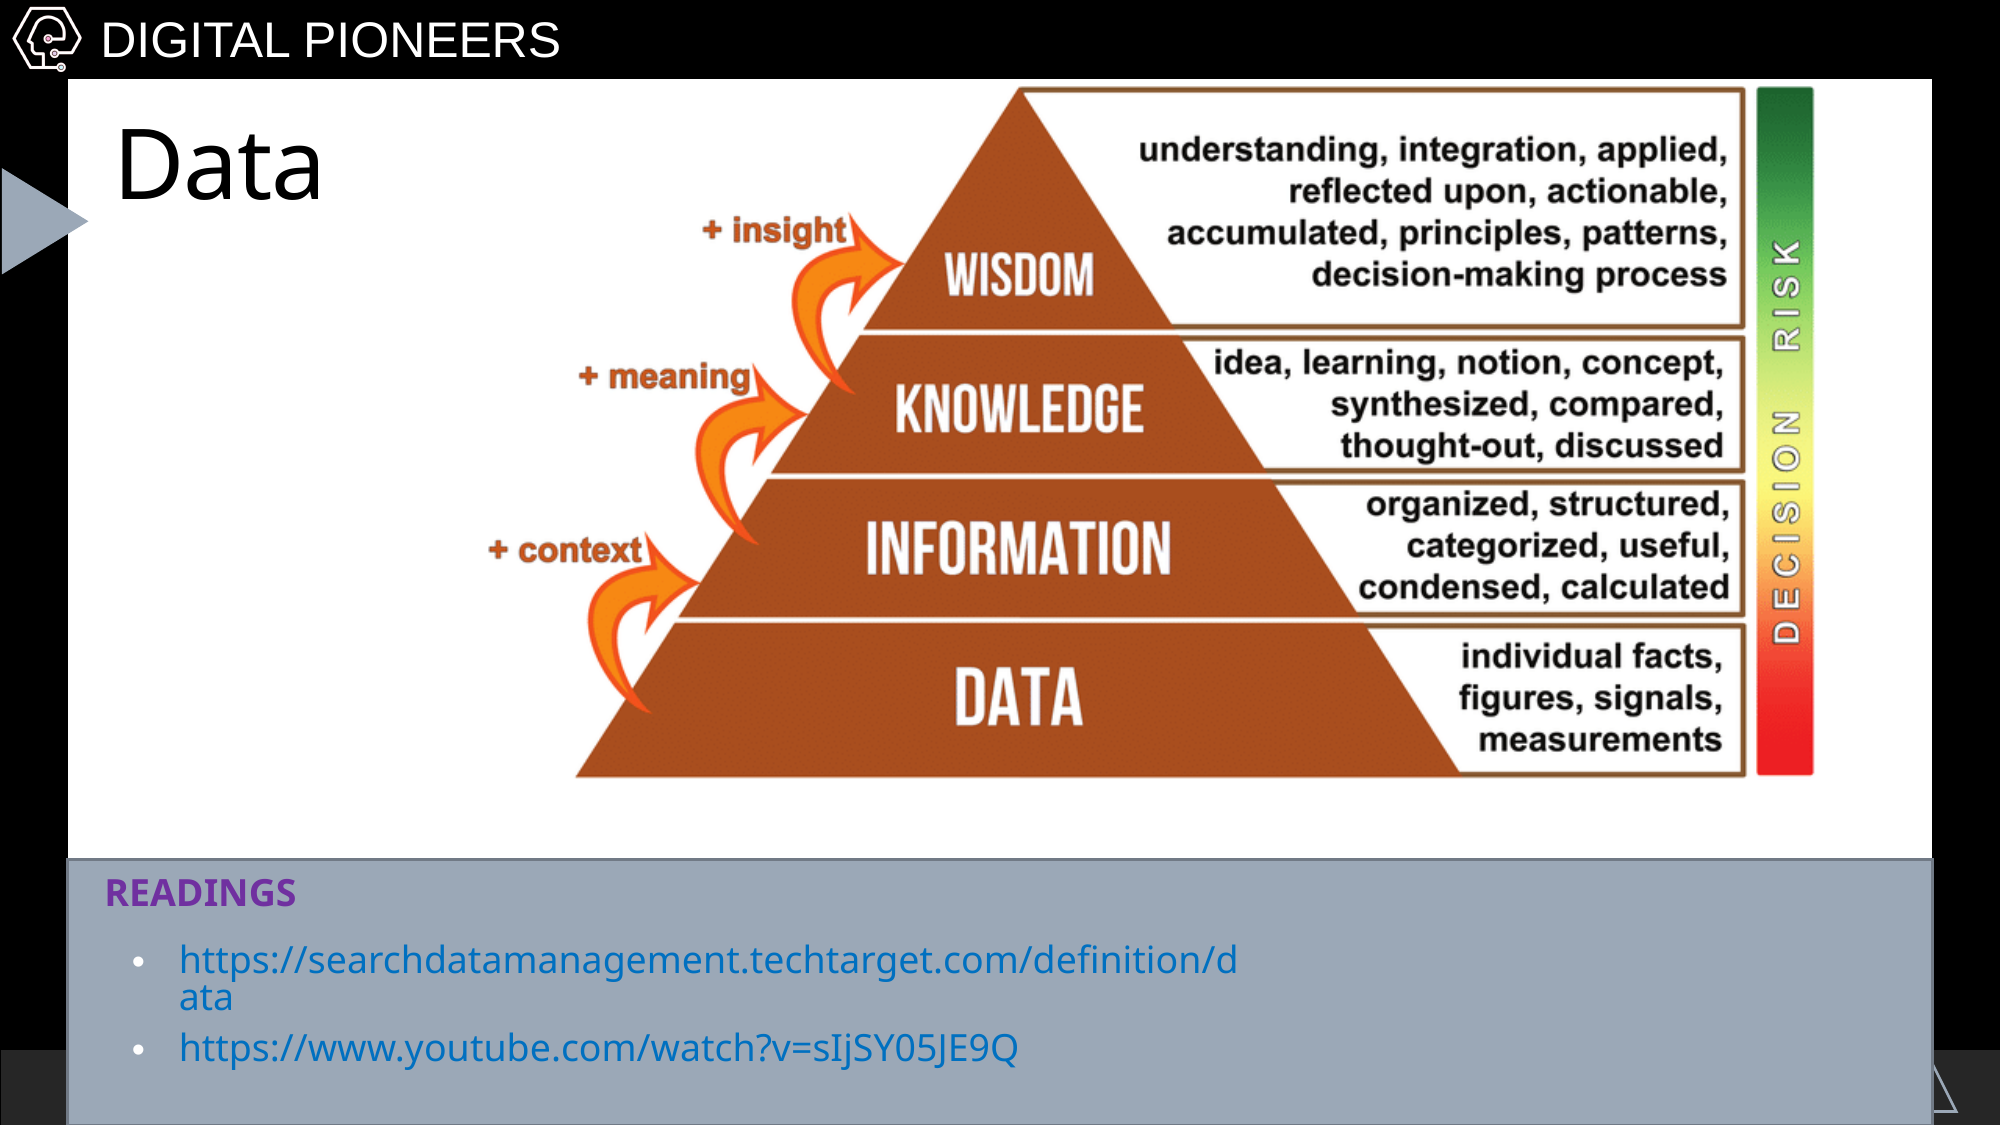

DIGITAL PIONEERS
# Data
READINGS
https://searchdatamanagement.techtarget.com/definition/data
https://www.youtube.com/watch?v=sIjSY05JE9Q